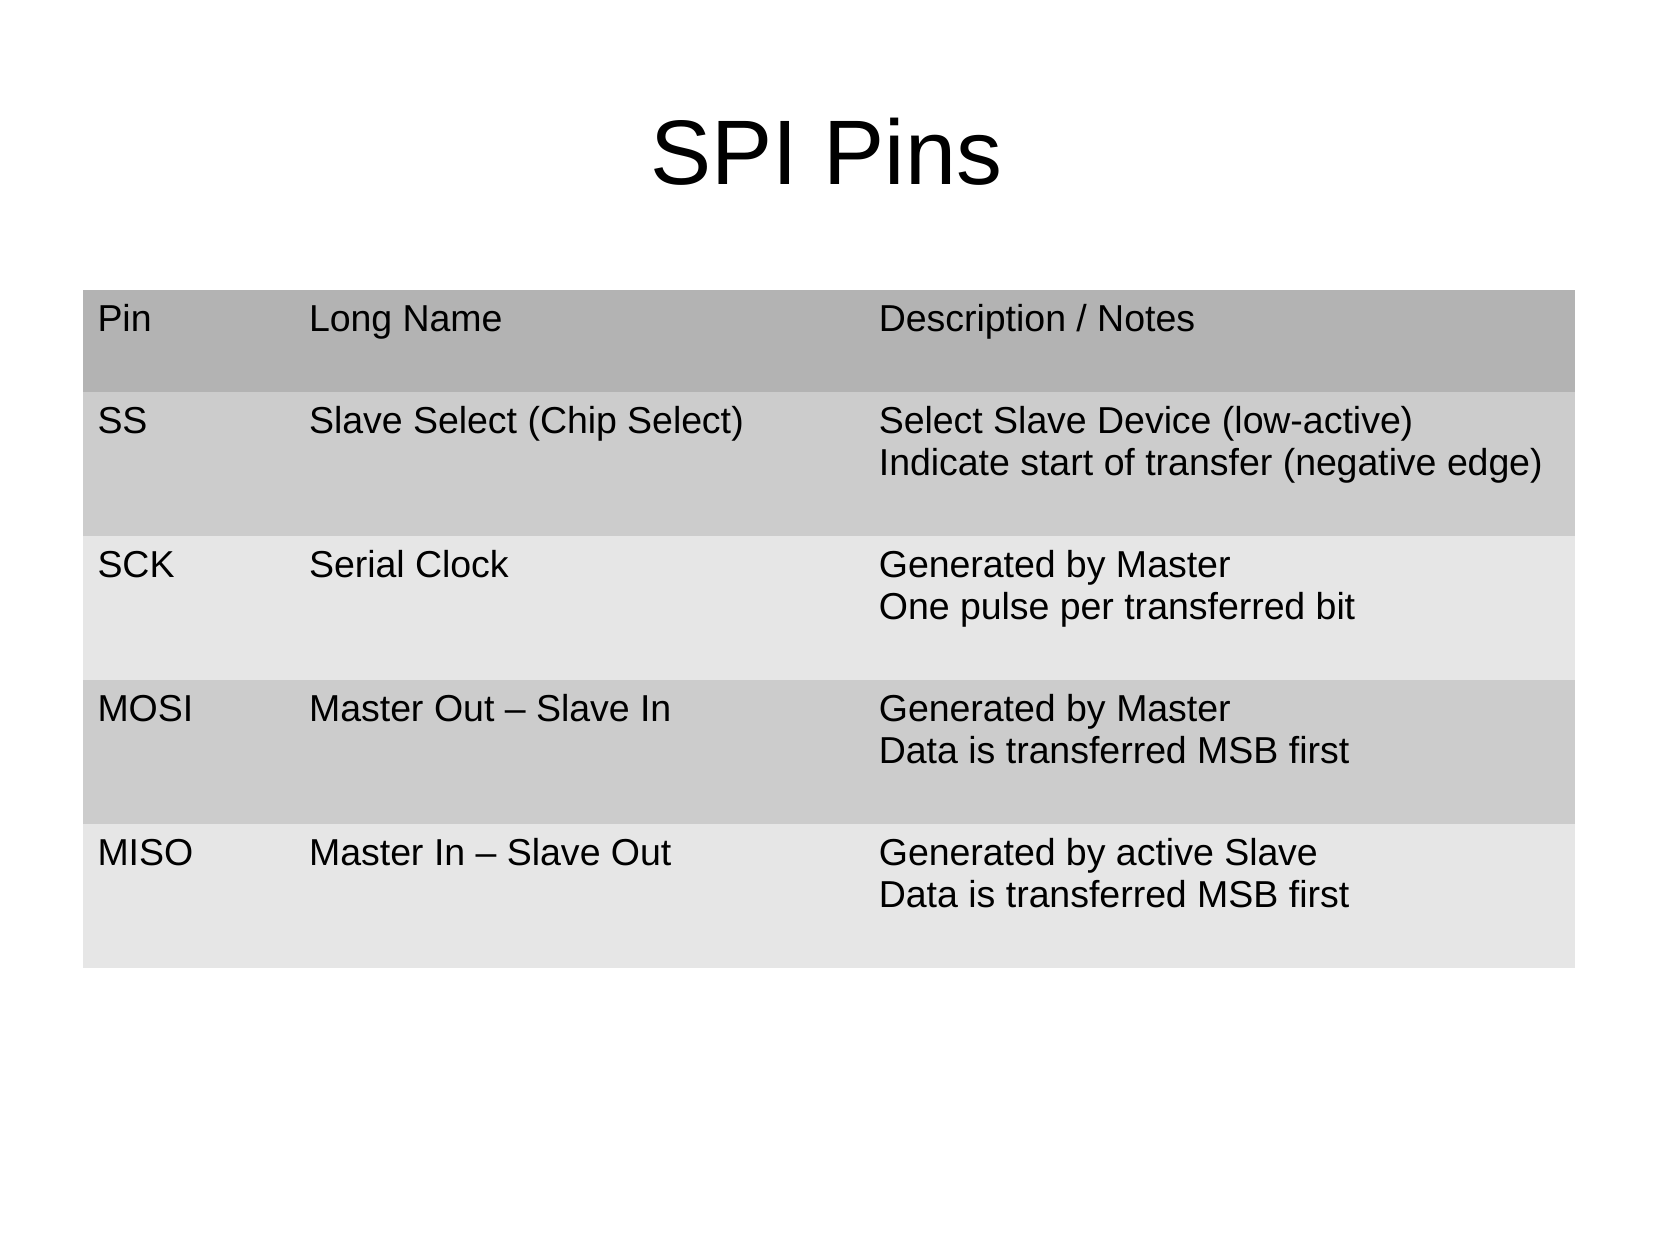

# SPI Pins
| Pin | Long Name | Description / Notes |
| --- | --- | --- |
| SS | Slave Select (Chip Select) | Select Slave Device (low-active) Indicate start of transfer (negative edge) |
| SCK | Serial Clock | Generated by Master One pulse per transferred bit |
| MOSI | Master Out – Slave In | Generated by Master Data is transferred MSB first |
| MISO | Master In – Slave Out | Generated by active Slave Data is transferred MSB first |